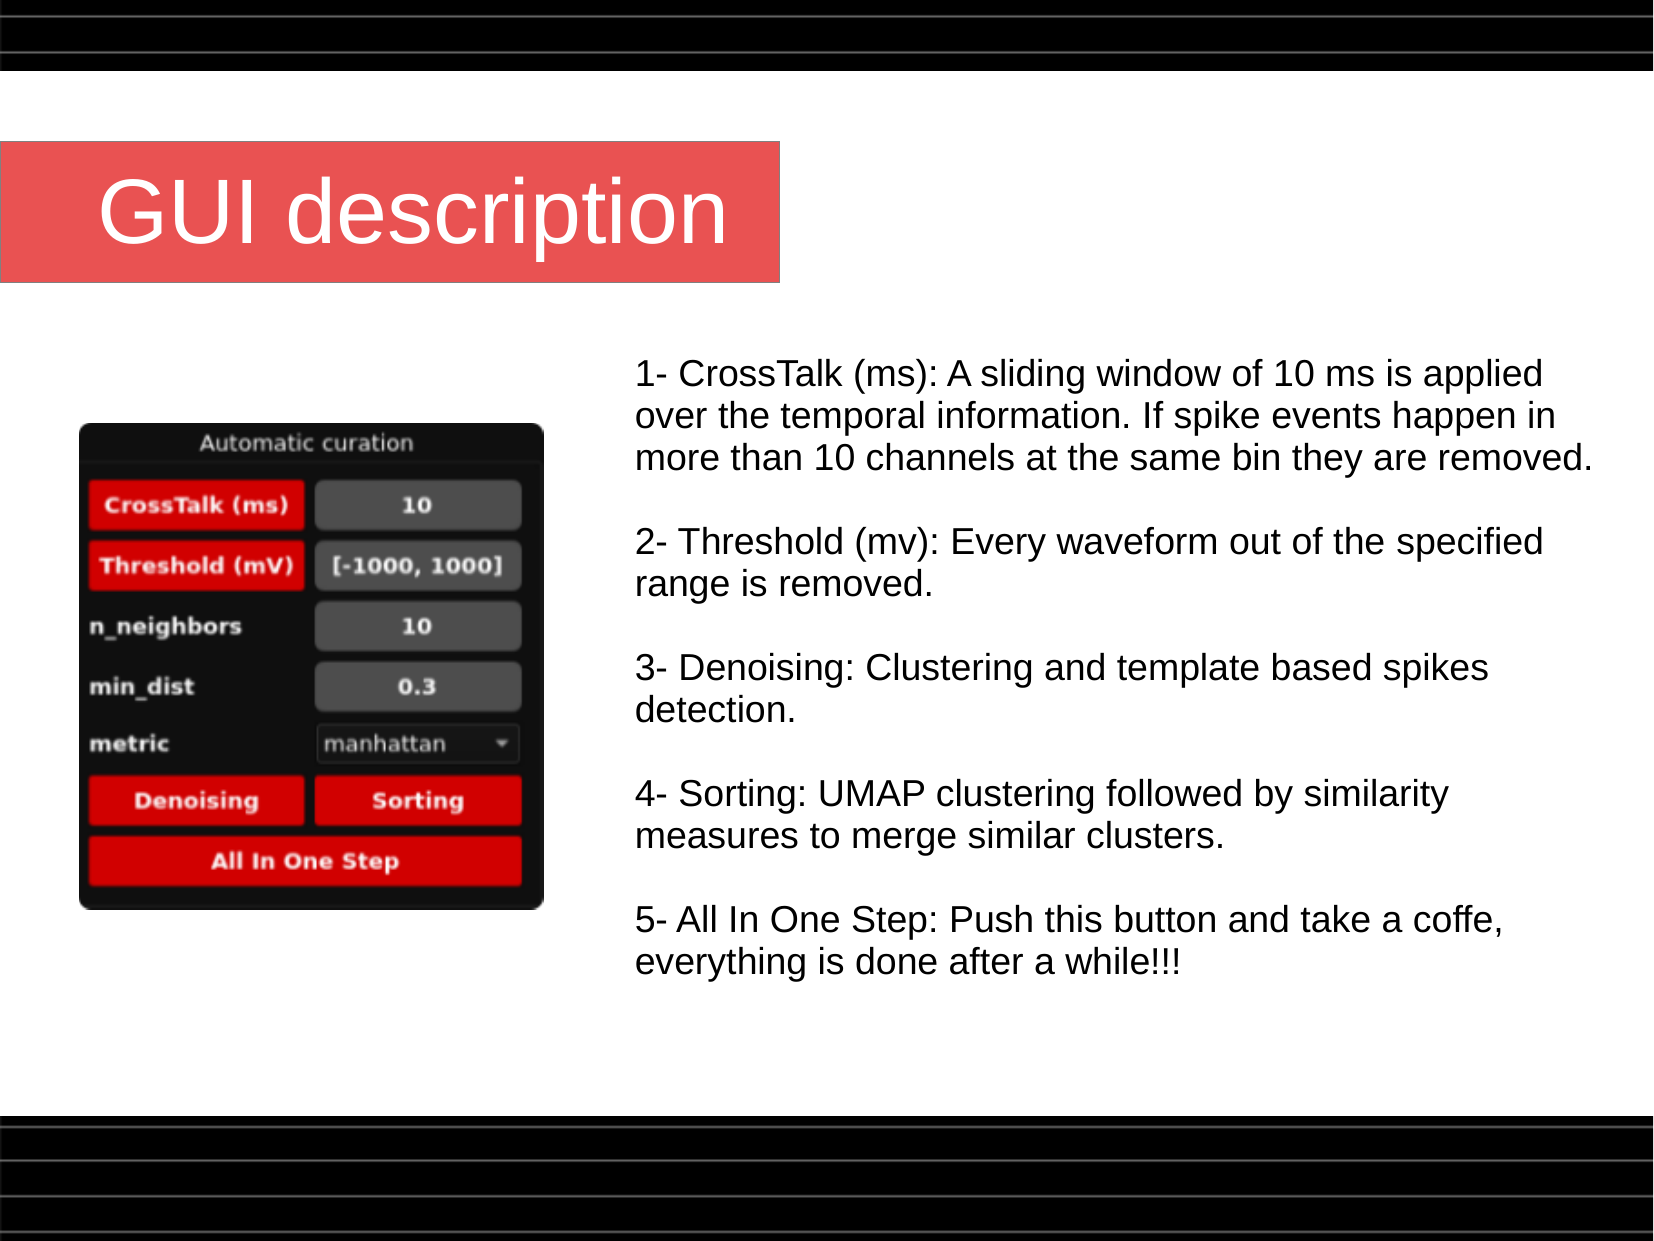

GUI description
1- CrossTalk (ms): A sliding window of 10 ms is applied over the temporal information. If spike events happen in more than 10 channels at the same bin they are removed.
2- Threshold (mv): Every waveform out of the specified range is removed.
3- Denoising: Clustering and template based spikes detection.
4- Sorting: UMAP clustering followed by similarity measures to merge similar clusters.
5- All In One Step: Push this button and take a coffe, everything is done after a while!!!